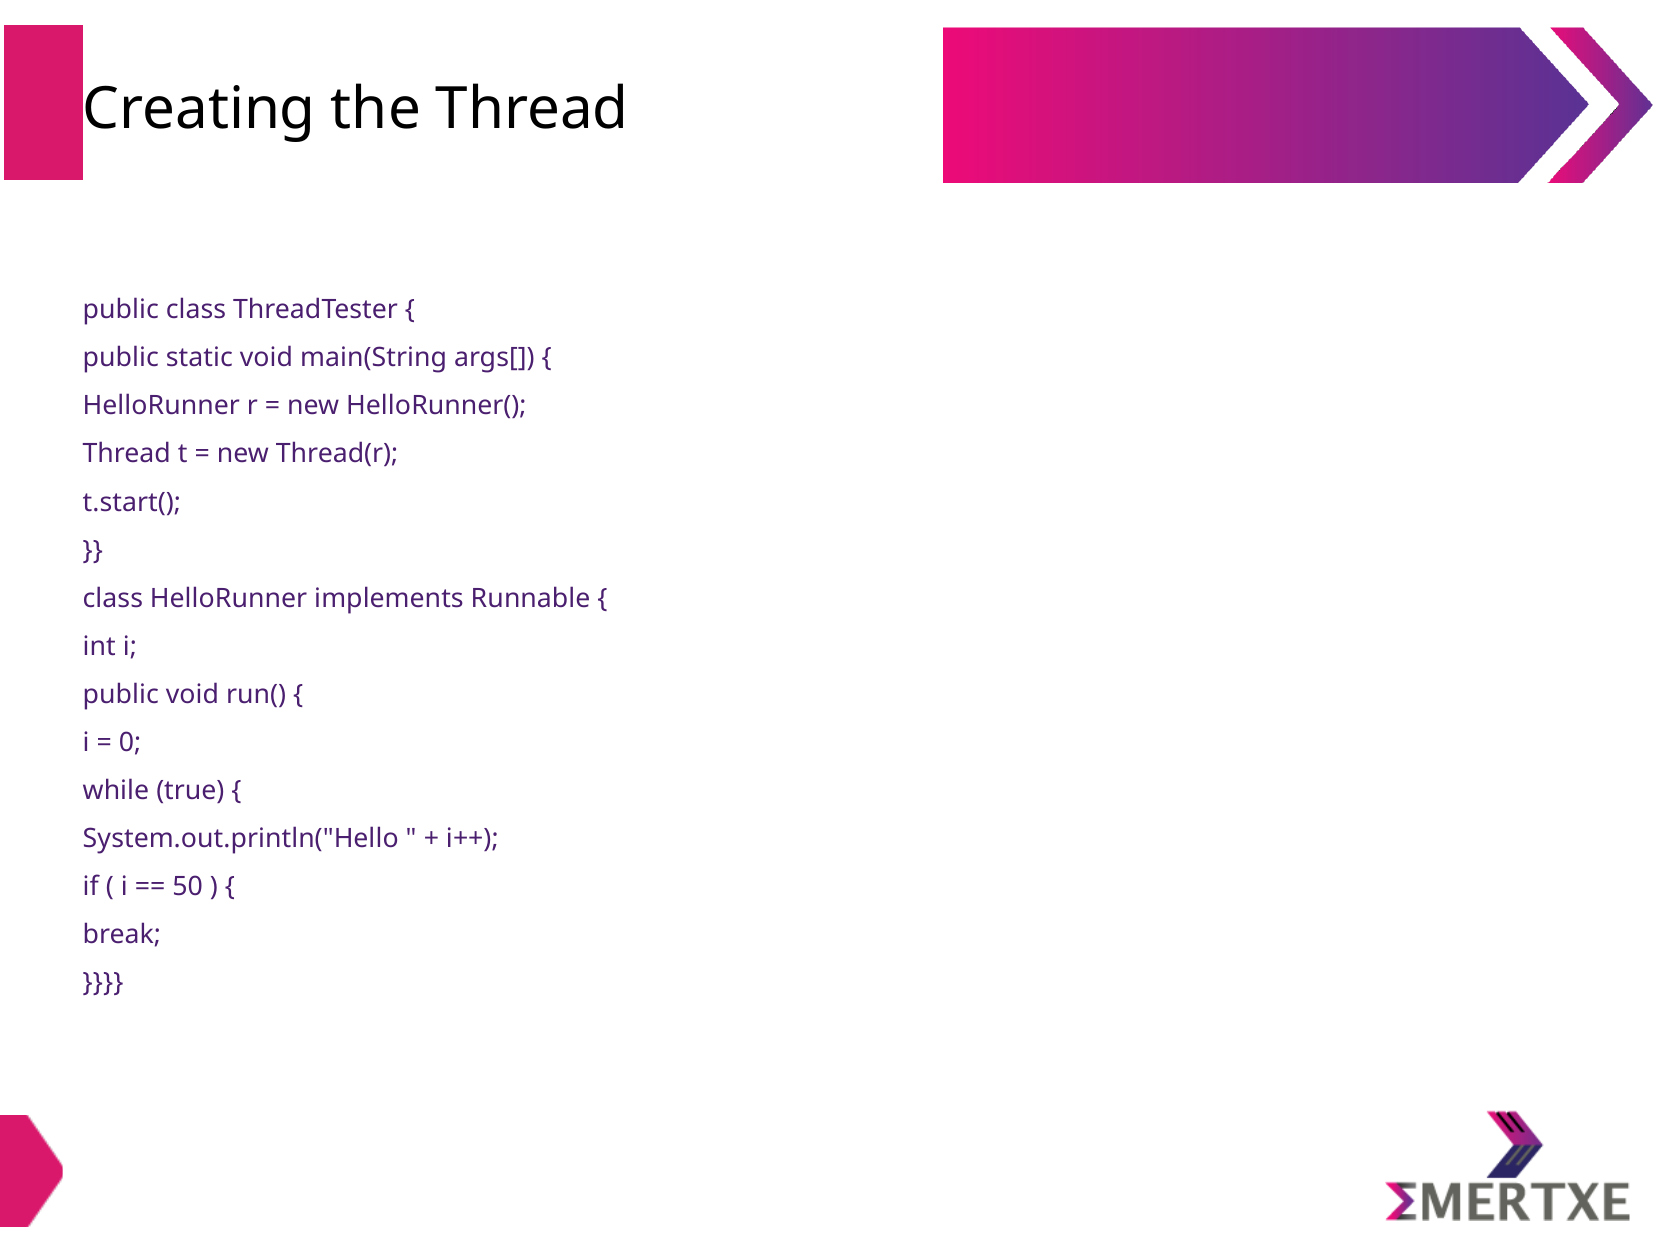

# Creating the Thread
public class ThreadTester {
public static void main(String args[]) {
HelloRunner r = new HelloRunner();
Thread t = new Thread(r);
t.start();
}}
class HelloRunner implements Runnable {
int i;
public void run() {
i = 0;
while (true) {
System.out.println("Hello " + i++);
if ( i == 50 ) {
break;
}}}}